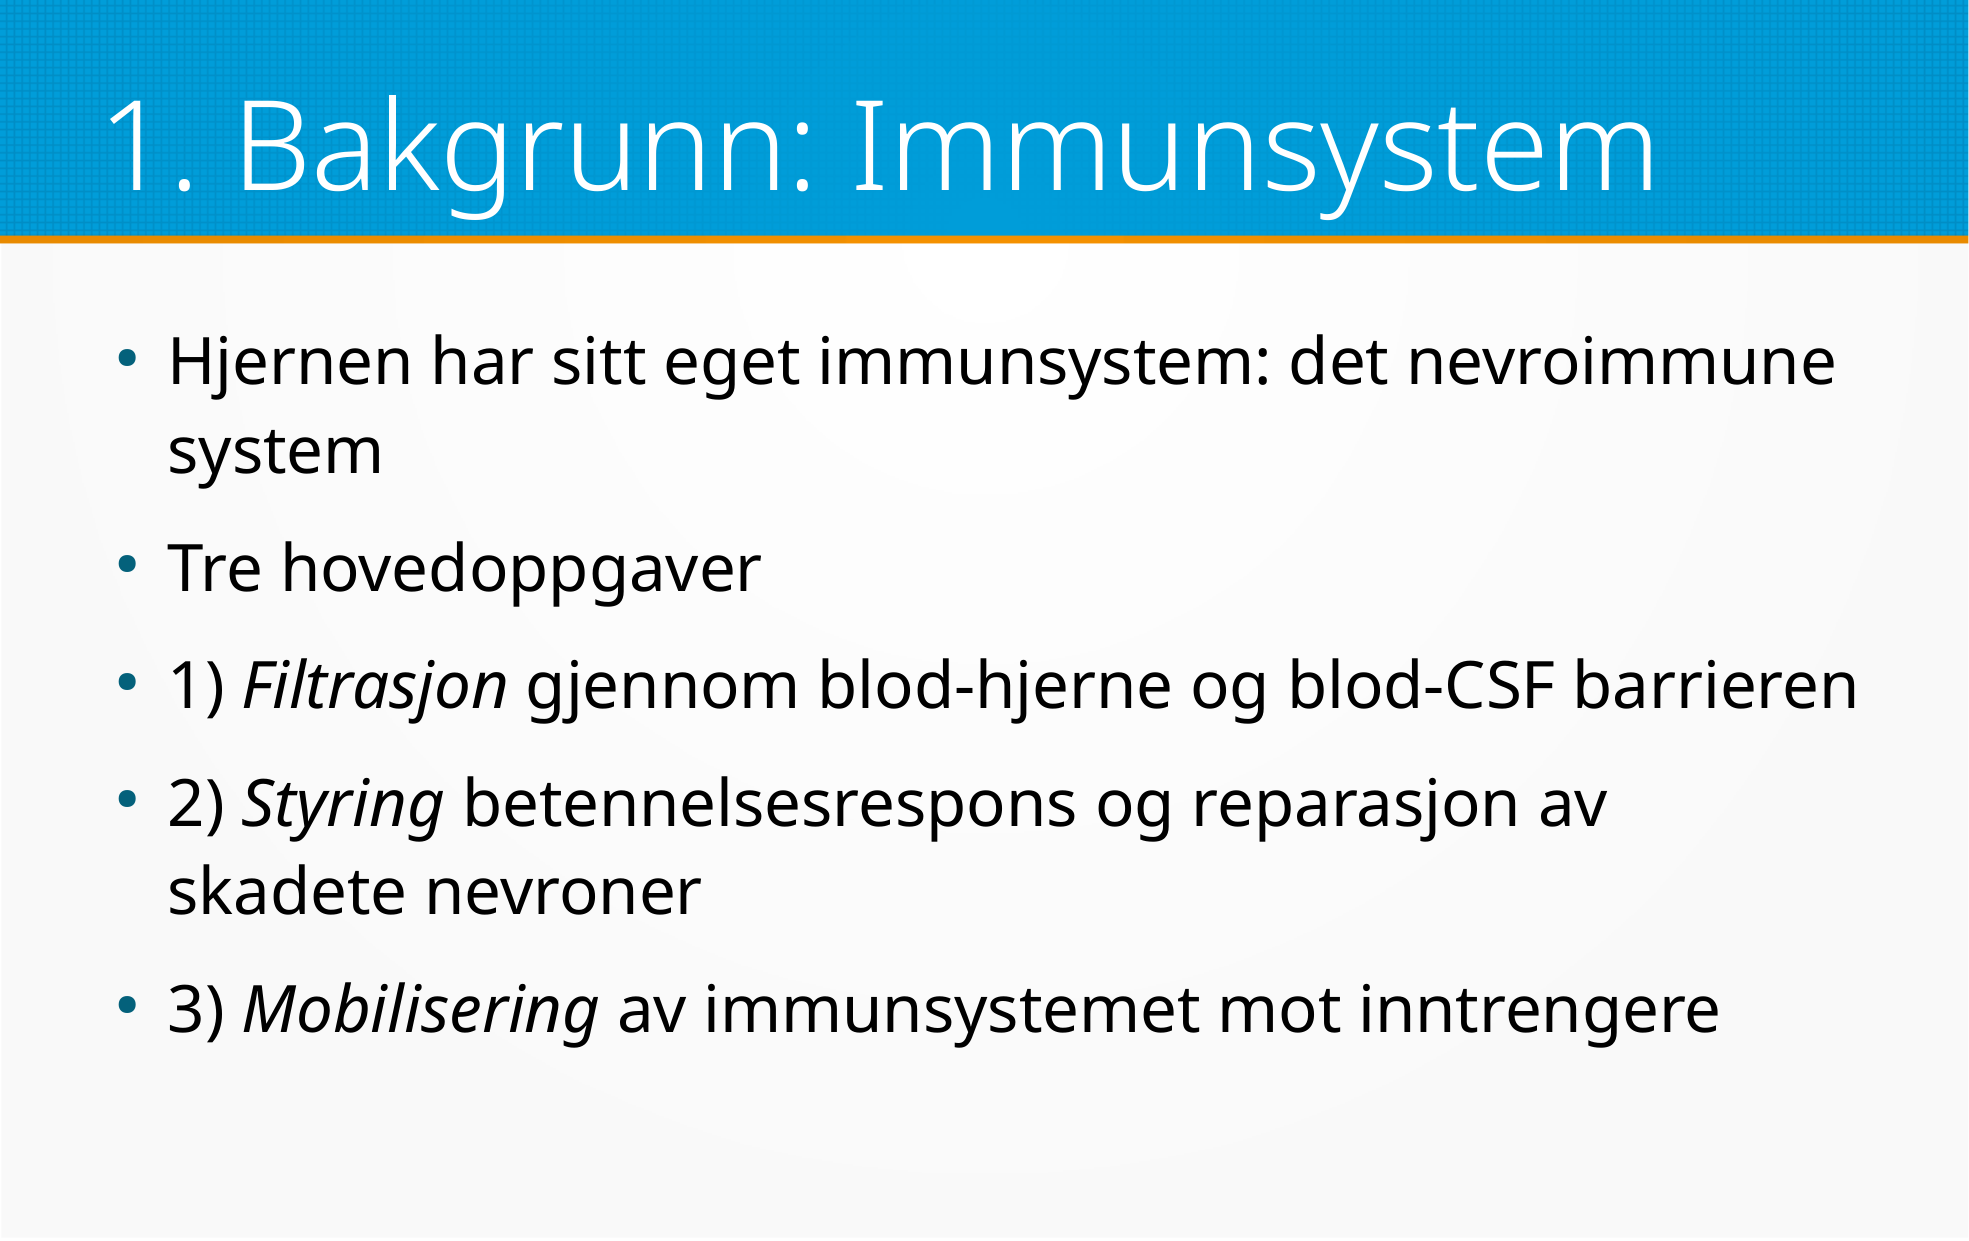

# 1. Bakgrunn: Immunsystem
Hjernen har sitt eget immunsystem: det nevroimmune system
Tre hovedoppgaver
1) Filtrasjon gjennom blod-hjerne og blod-CSF barrieren
2) Styring betennelsesrespons og reparasjon av skadete nevroner
3) Mobilisering av immunsystemet mot inntrengere